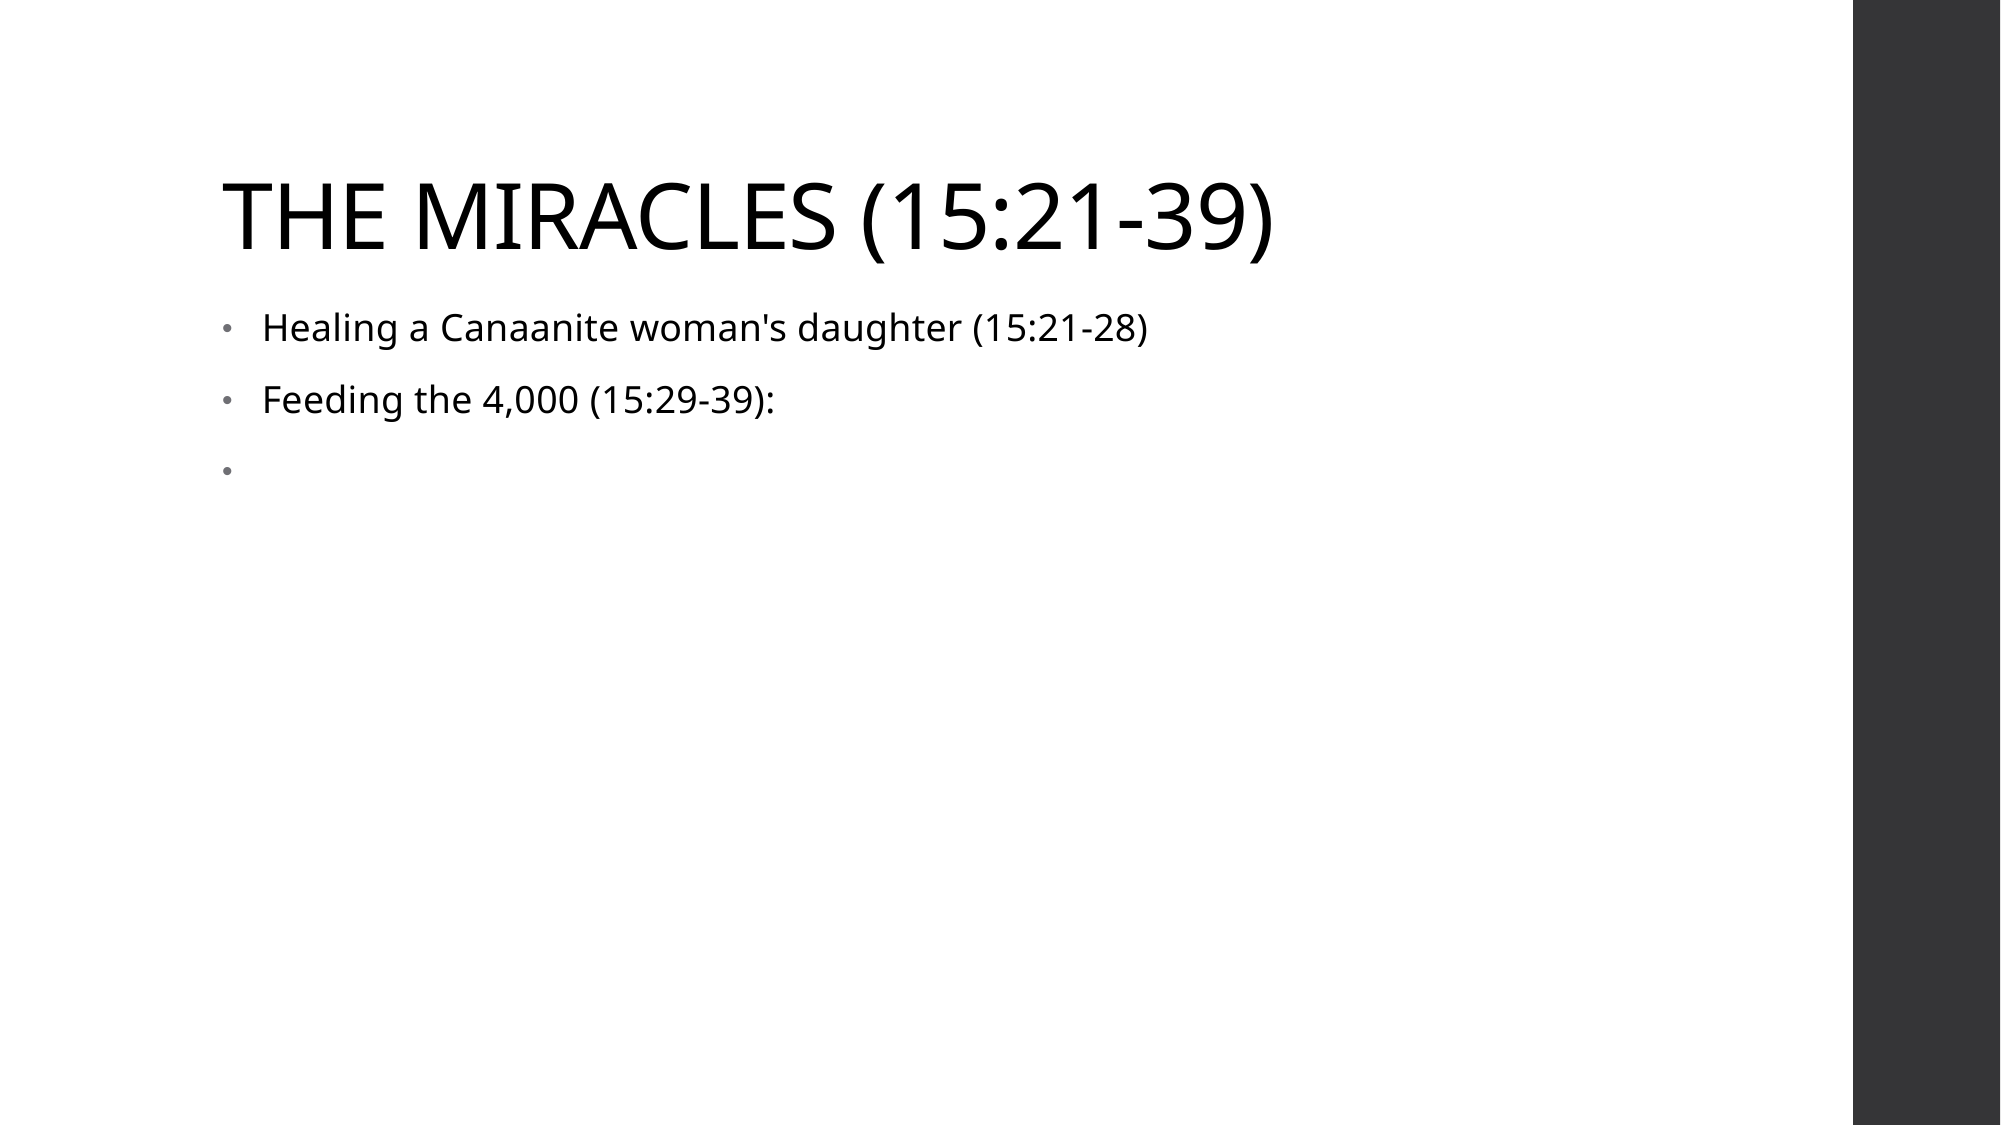

# THE MIRACLES (15:21-39)
 Healing a Canaanite woman's daughter (15:21-28)
 Feeding the 4,000 (15:29-39):